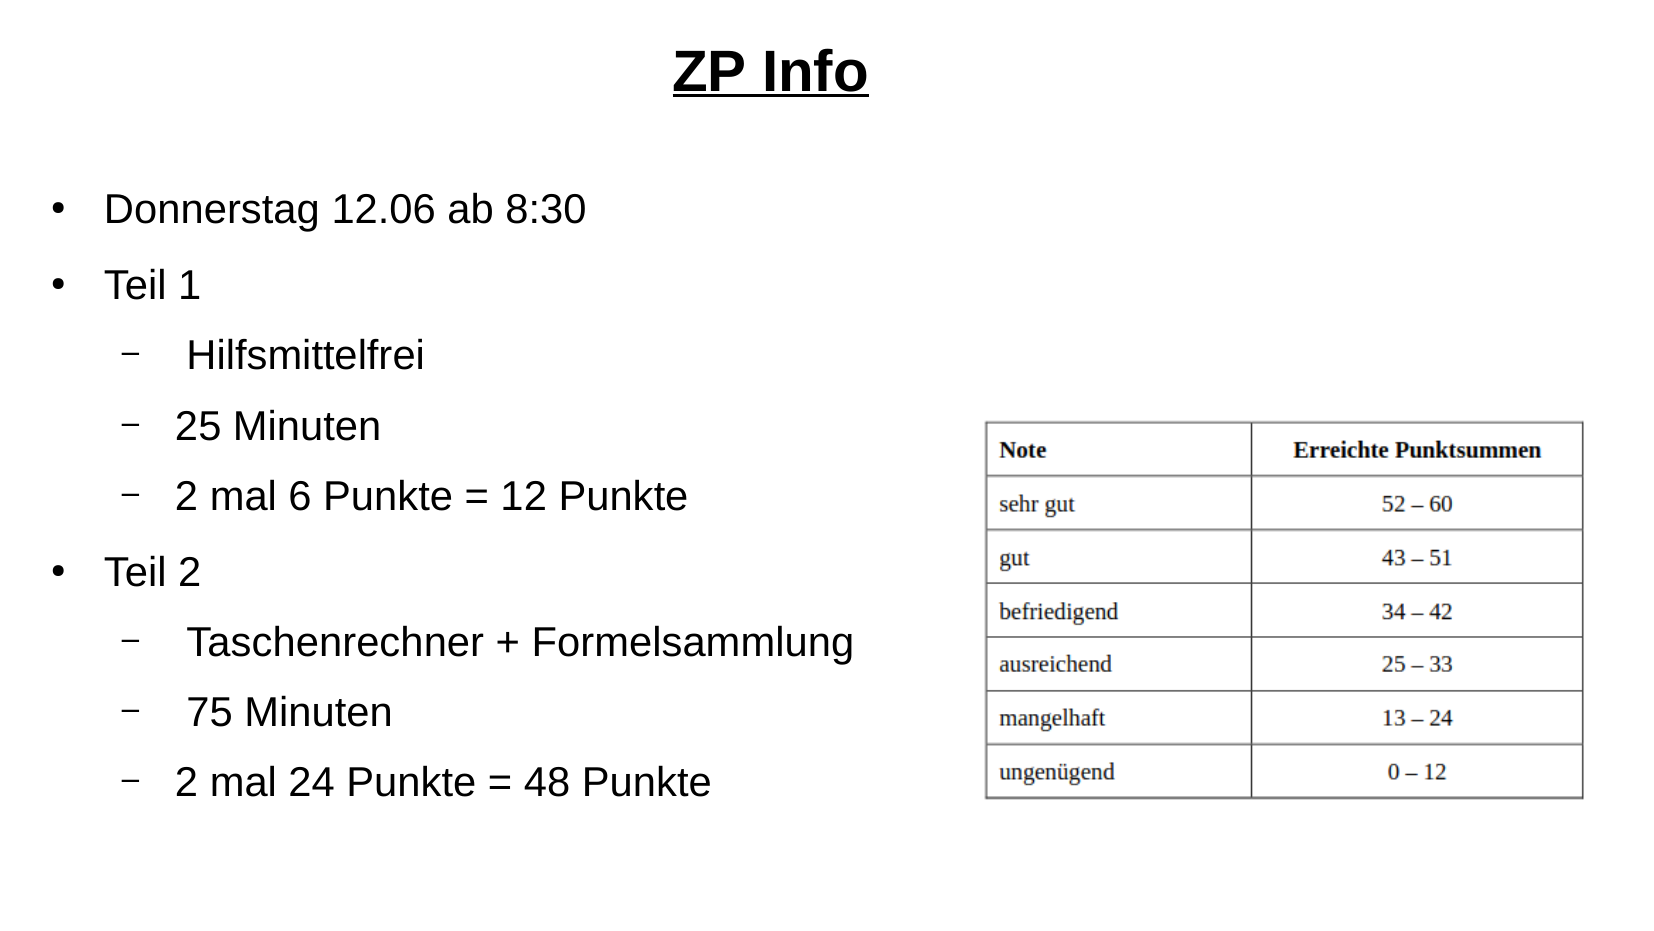

# ZP Info
Donnerstag 12.06 ab 8:30
Teil 1
 Hilfsmittelfrei
25 Minuten
2 mal 6 Punkte = 12 Punkte
Teil 2
 Taschenrechner + Formelsammlung
 75 Minuten
2 mal 24 Punkte = 48 Punkte